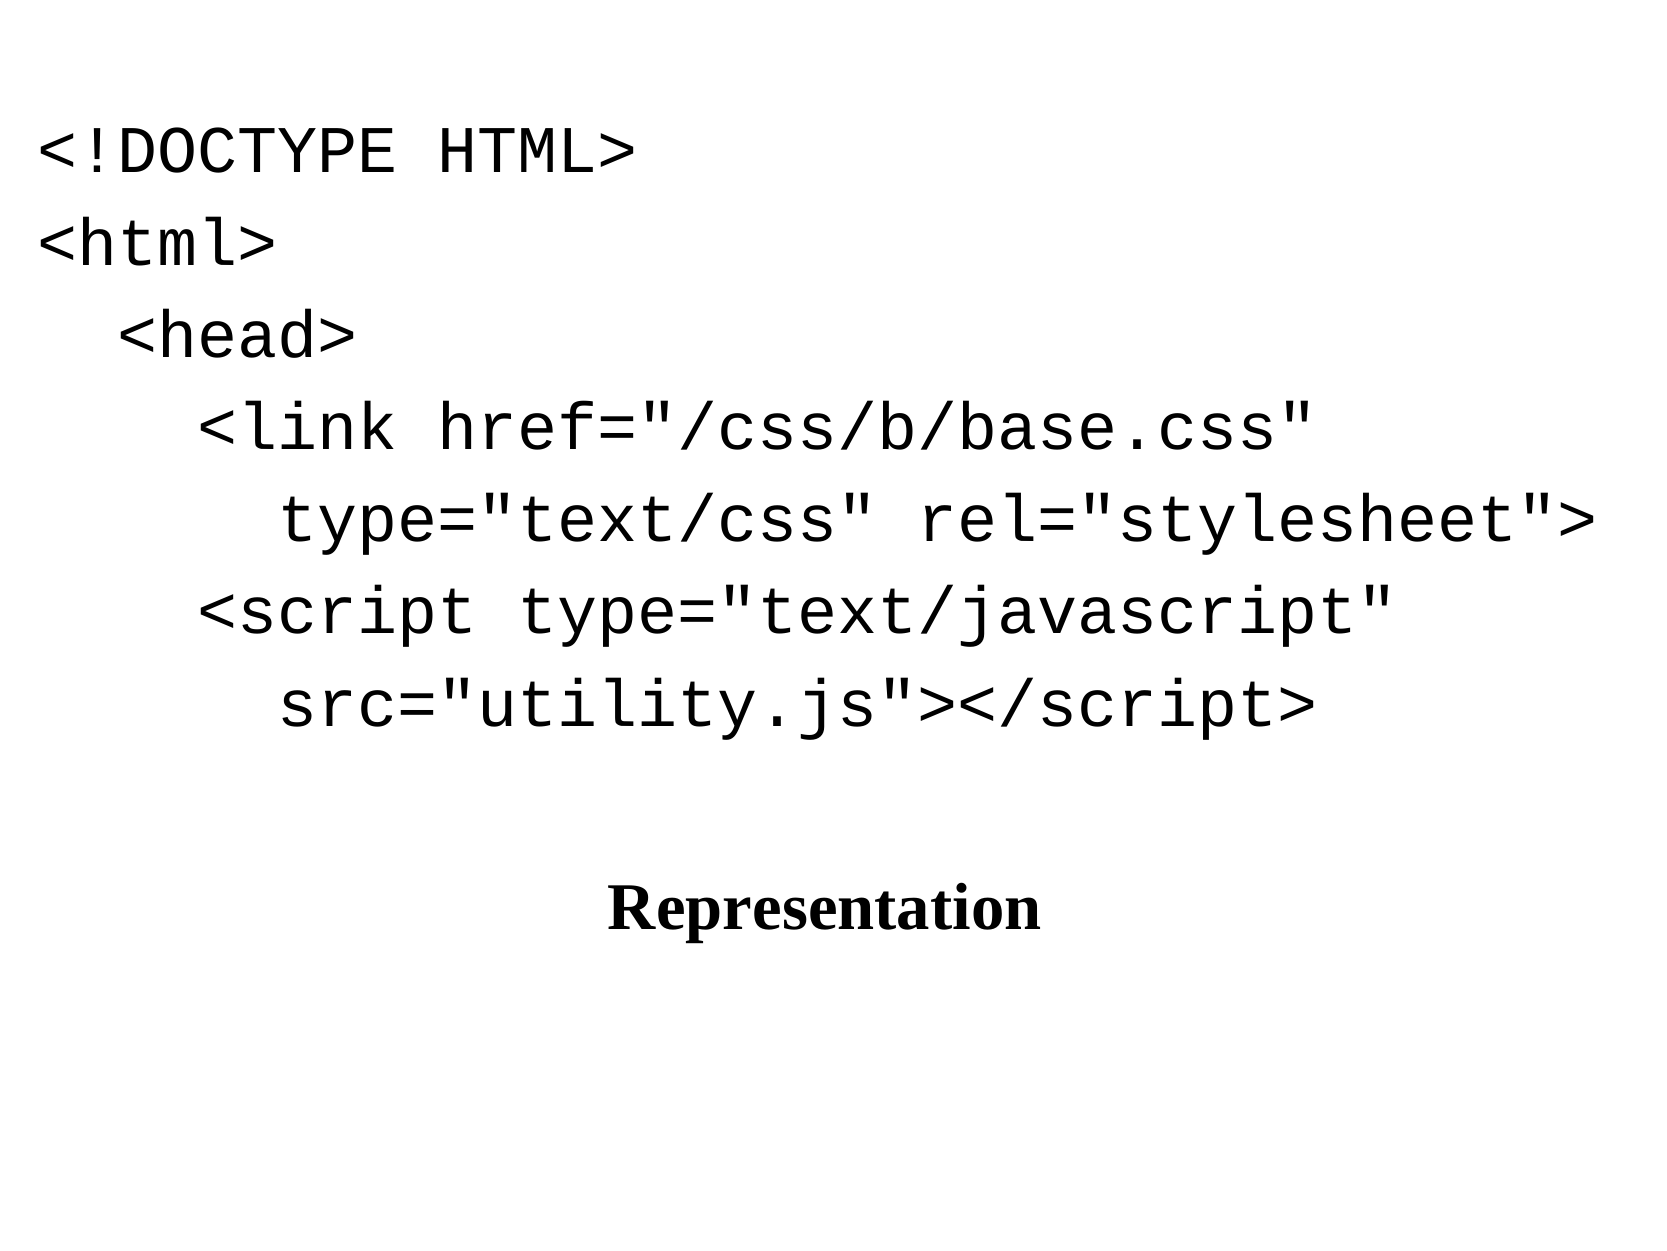

<!DOCTYPE HTML>
<html>
 <head>
 <link href="/css/b/base.css"
 type="text/css" rel="stylesheet">
 <script type="text/javascript"
 src="utility.js"></script>
Representation